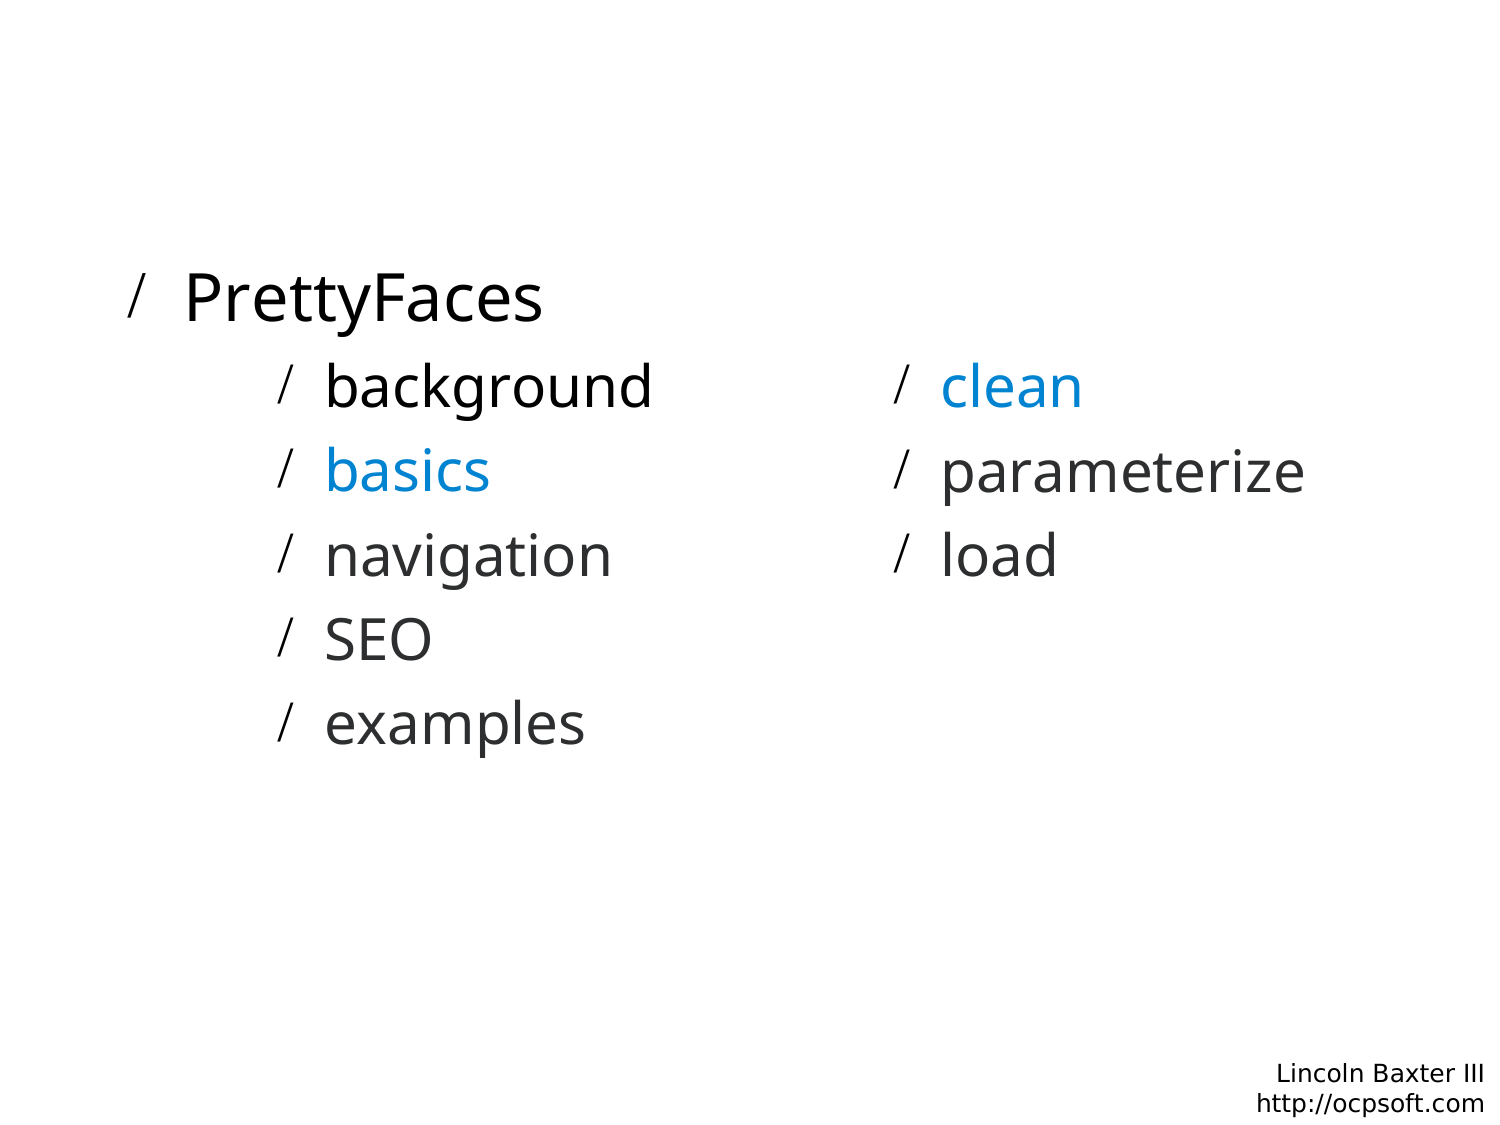

# PrettyFaces
background
basics
navigation
SEO
examples
clean
parameterize
load